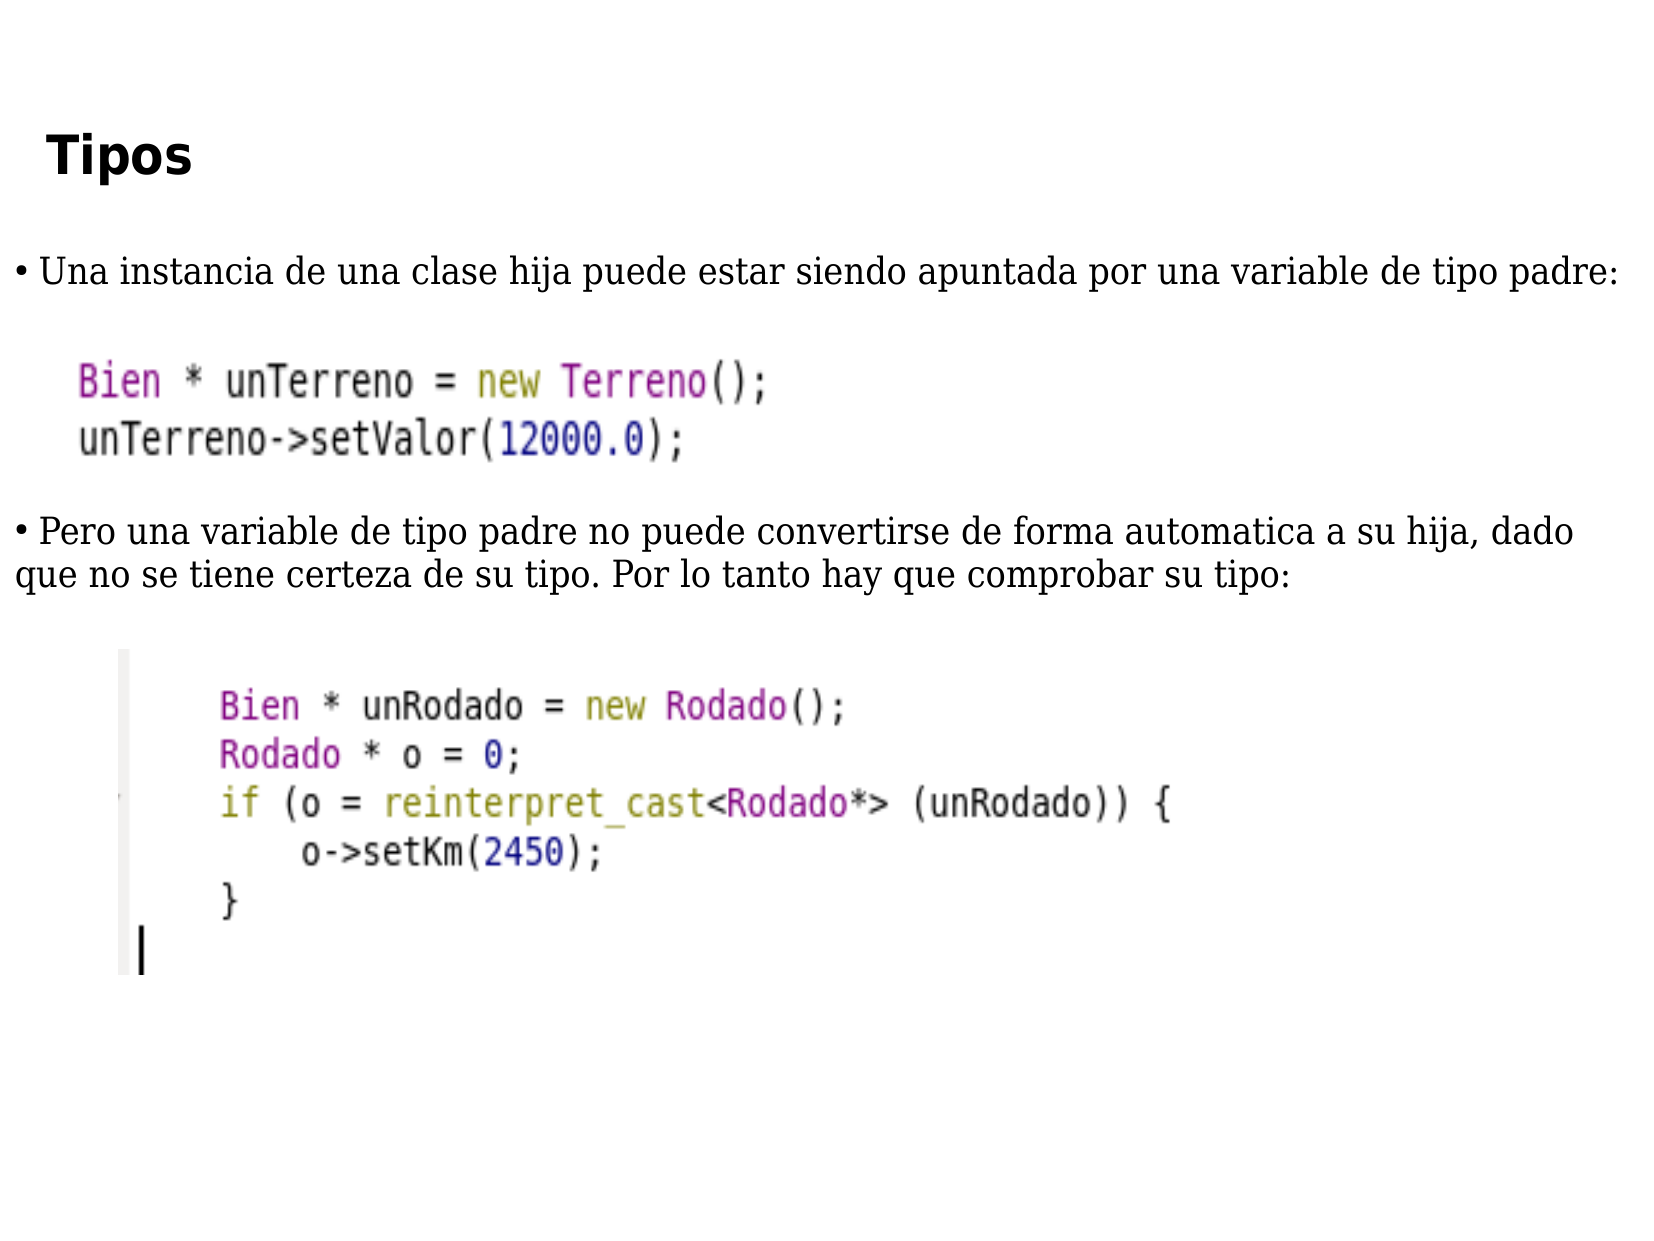

Tipos
 Una instancia de una clase hija puede estar siendo apuntada por una variable de tipo padre:
 Pero una variable de tipo padre no puede convertirse de forma automatica a su hija, dado que no se tiene certeza de su tipo. Por lo tanto hay que comprobar su tipo: